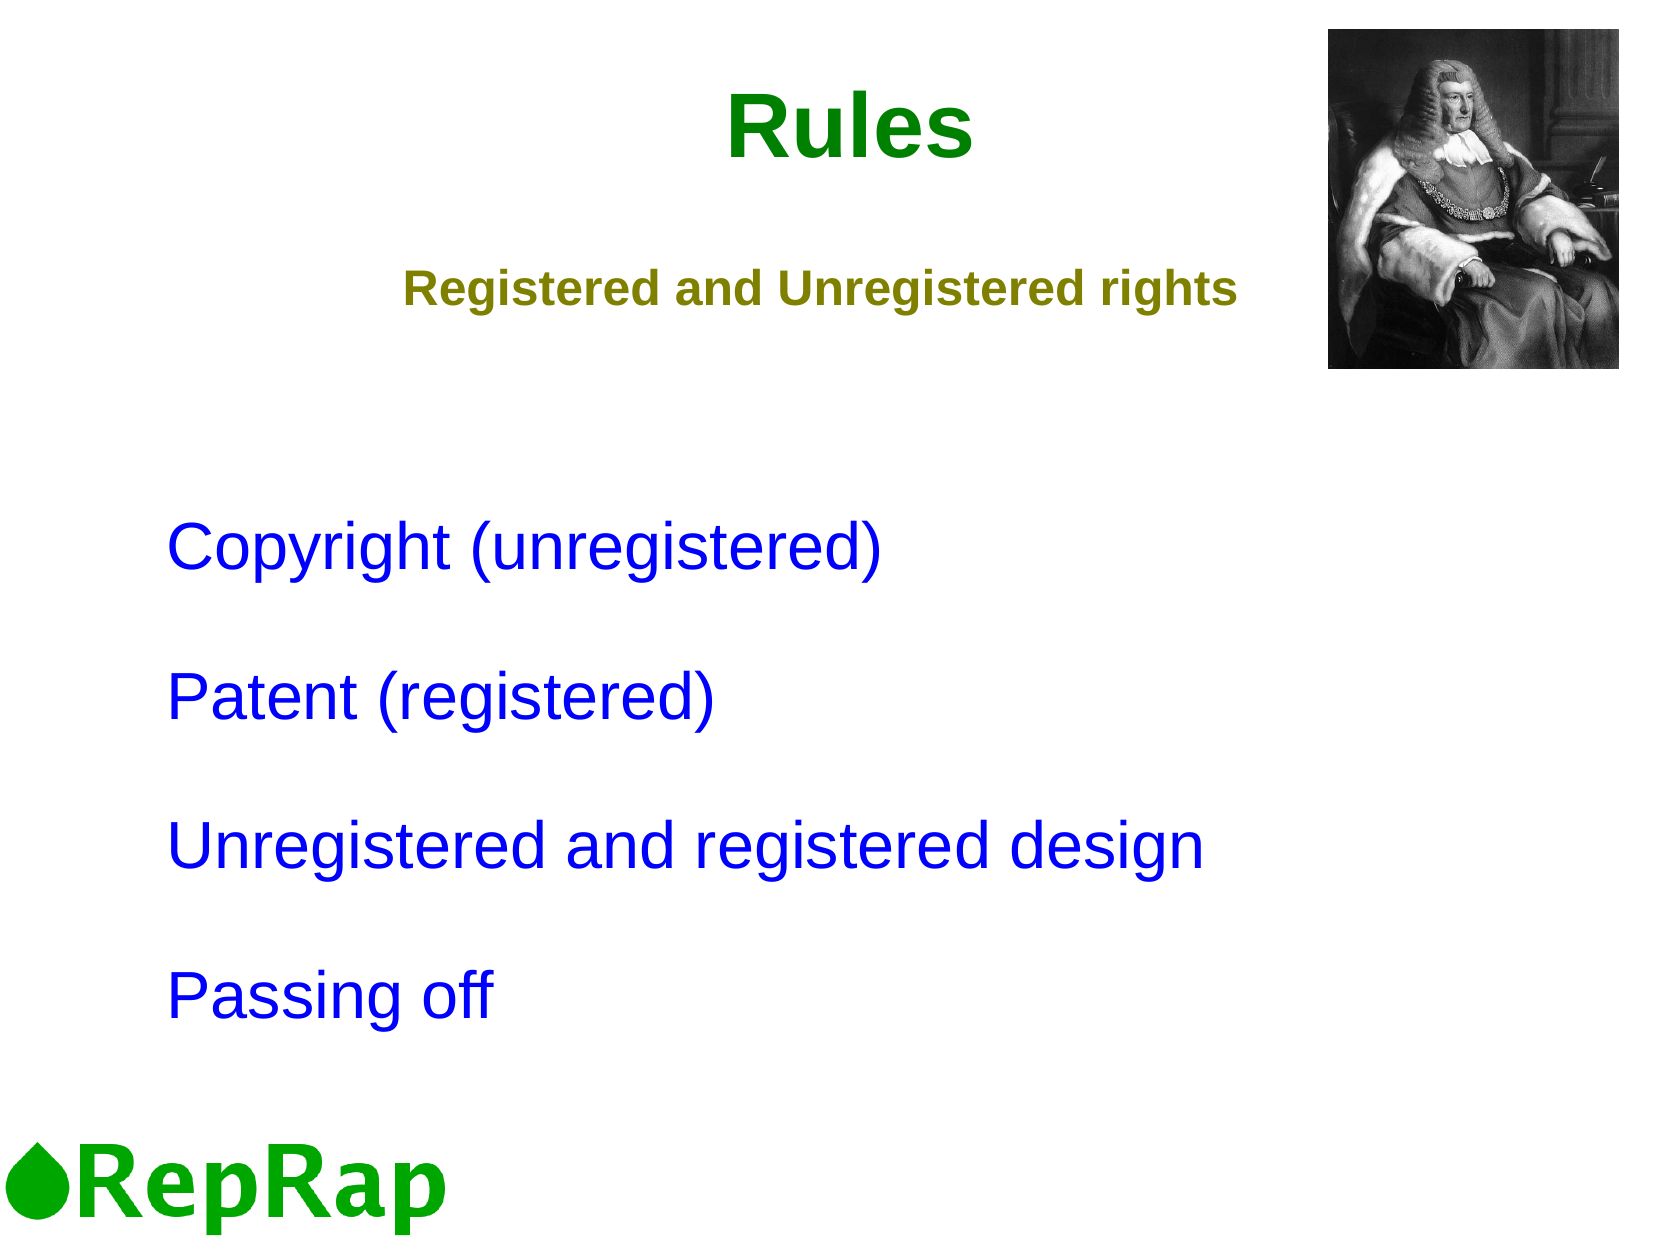

# Rules
Registered and Unregistered rights
 Copyright (unregistered)
 Patent (registered)
 Unregistered and registered design
 Passing off